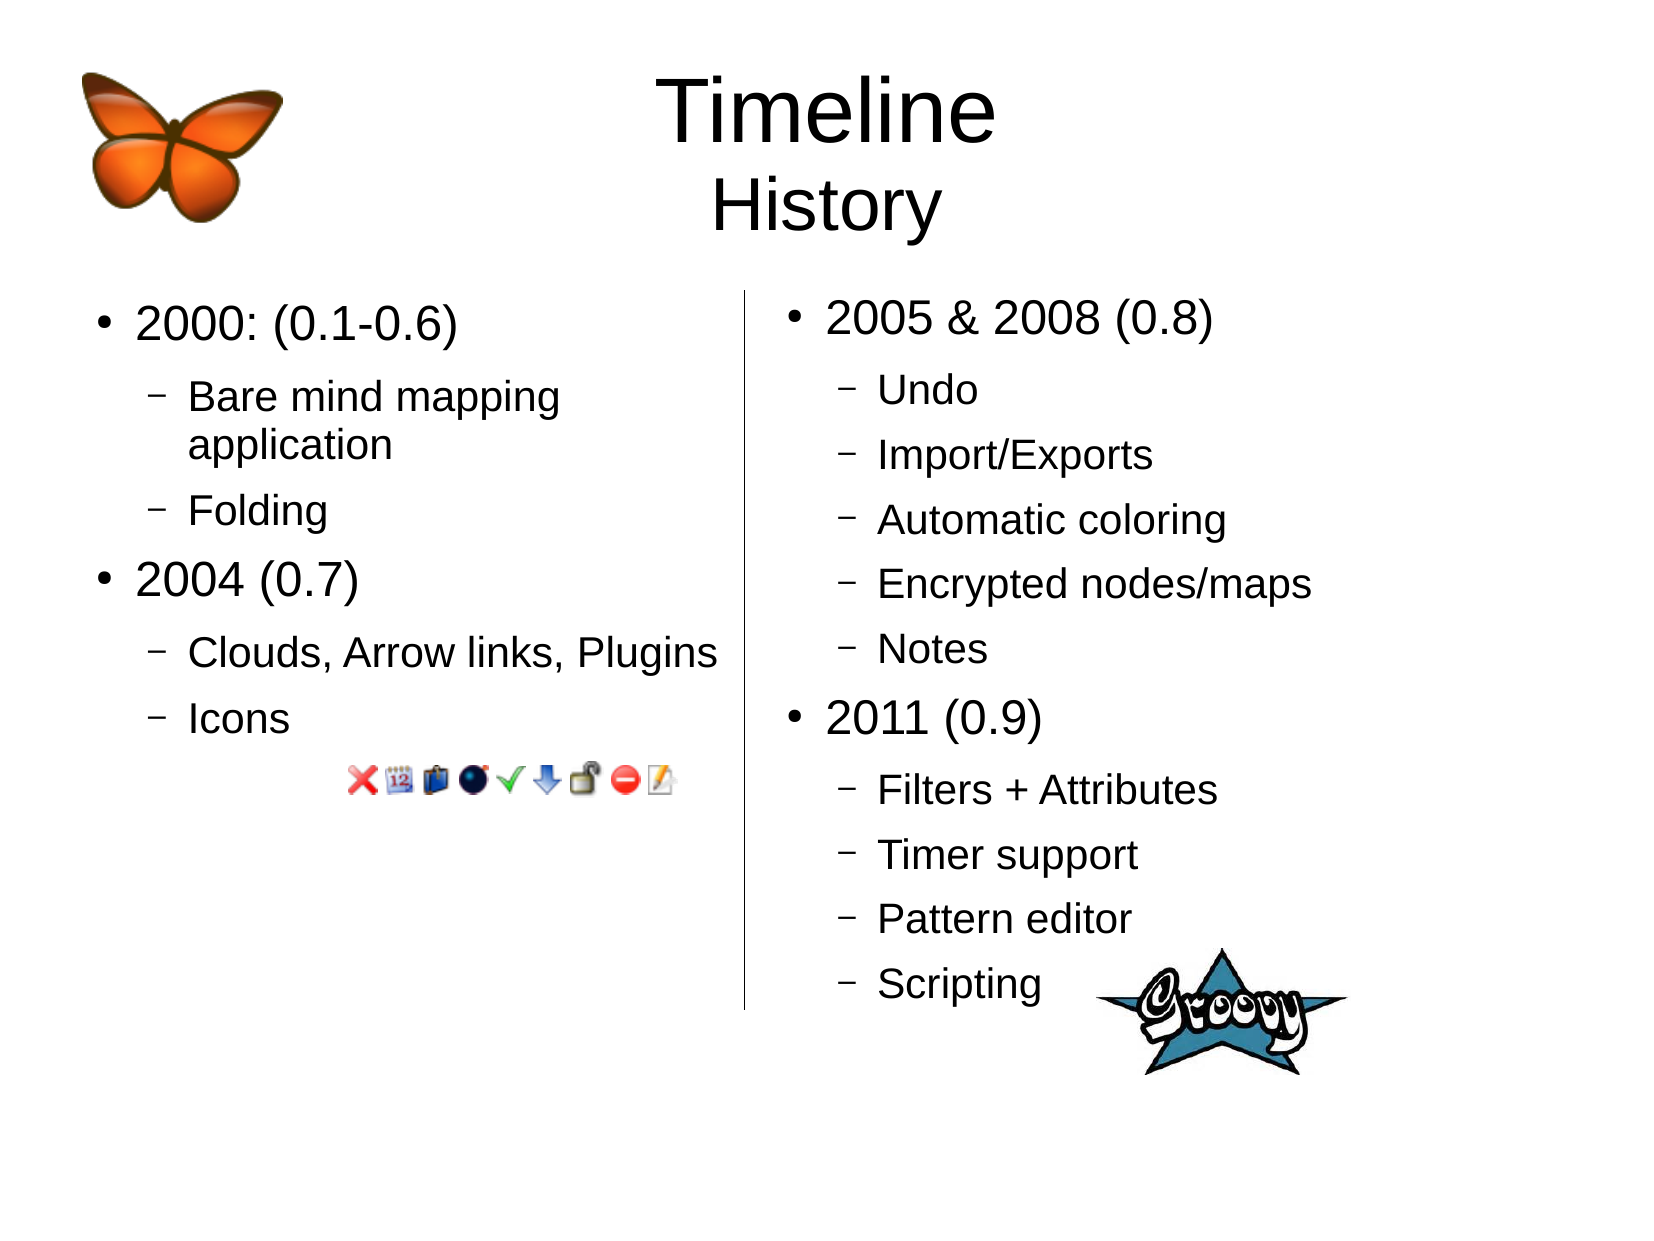

# Timeline History
2005 & 2008 (0.8)
Undo
Import/Exports
Automatic coloring
Encrypted nodes/maps
Notes
2011 (0.9)
Filters + Attributes
Timer support
Pattern editor
Scripting
2000: (0.1-0.6)
Bare mind mapping application
Folding
2004 (0.7)
Clouds, Arrow links, Plugins
Icons